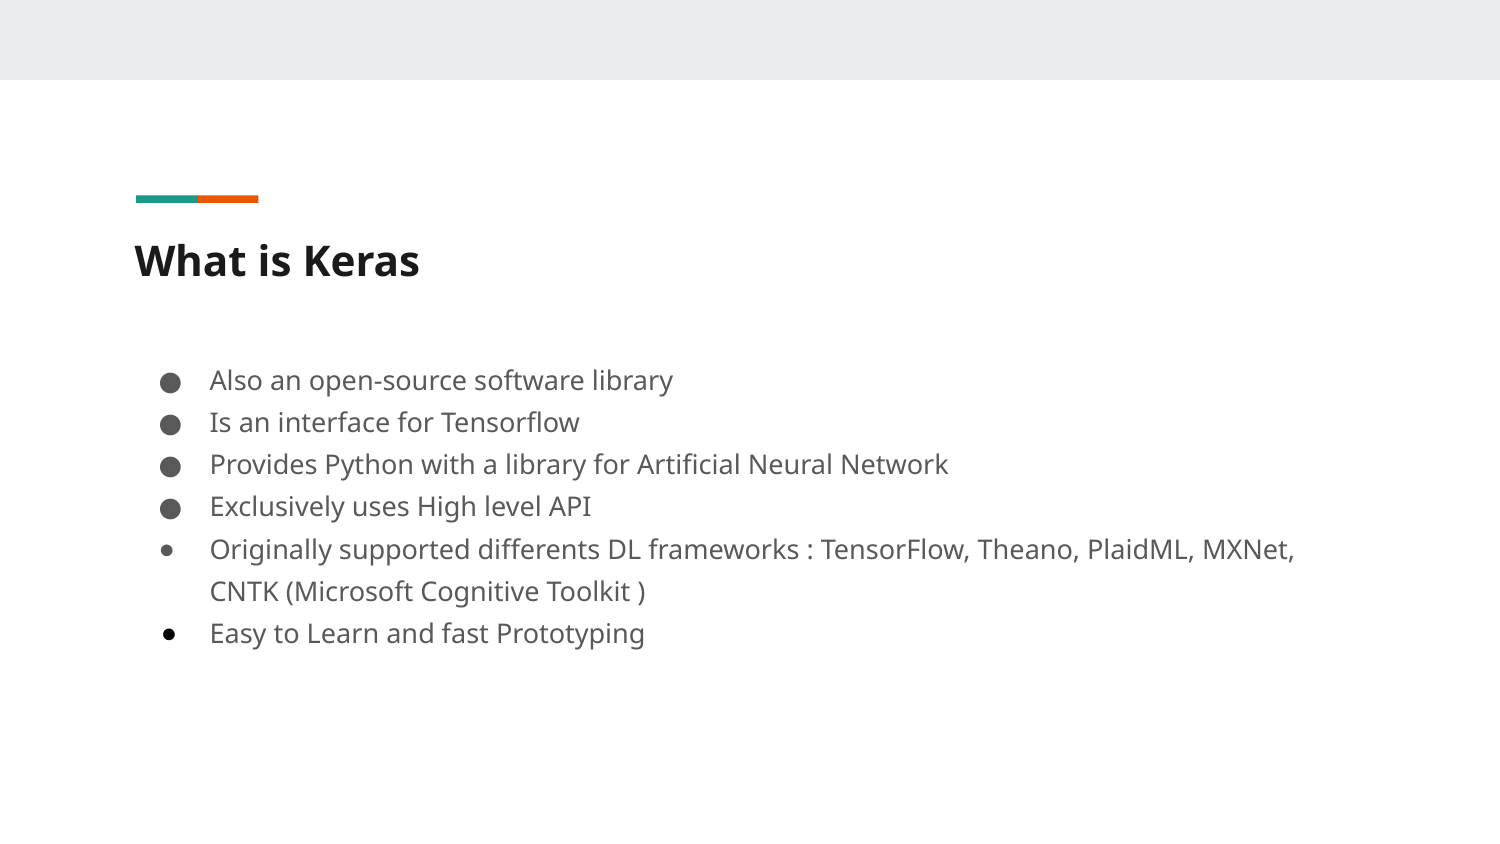

# What is Keras
Also an open-source software library
Is an interface for Tensorflow
Provides Python with a library for Artificial Neural Network
Exclusively uses High level API
Originally supported differents DL frameworks : TensorFlow, Theano, PlaidML, MXNet, CNTK (Microsoft Cognitive Toolkit )
Easy to Learn and fast Prototyping